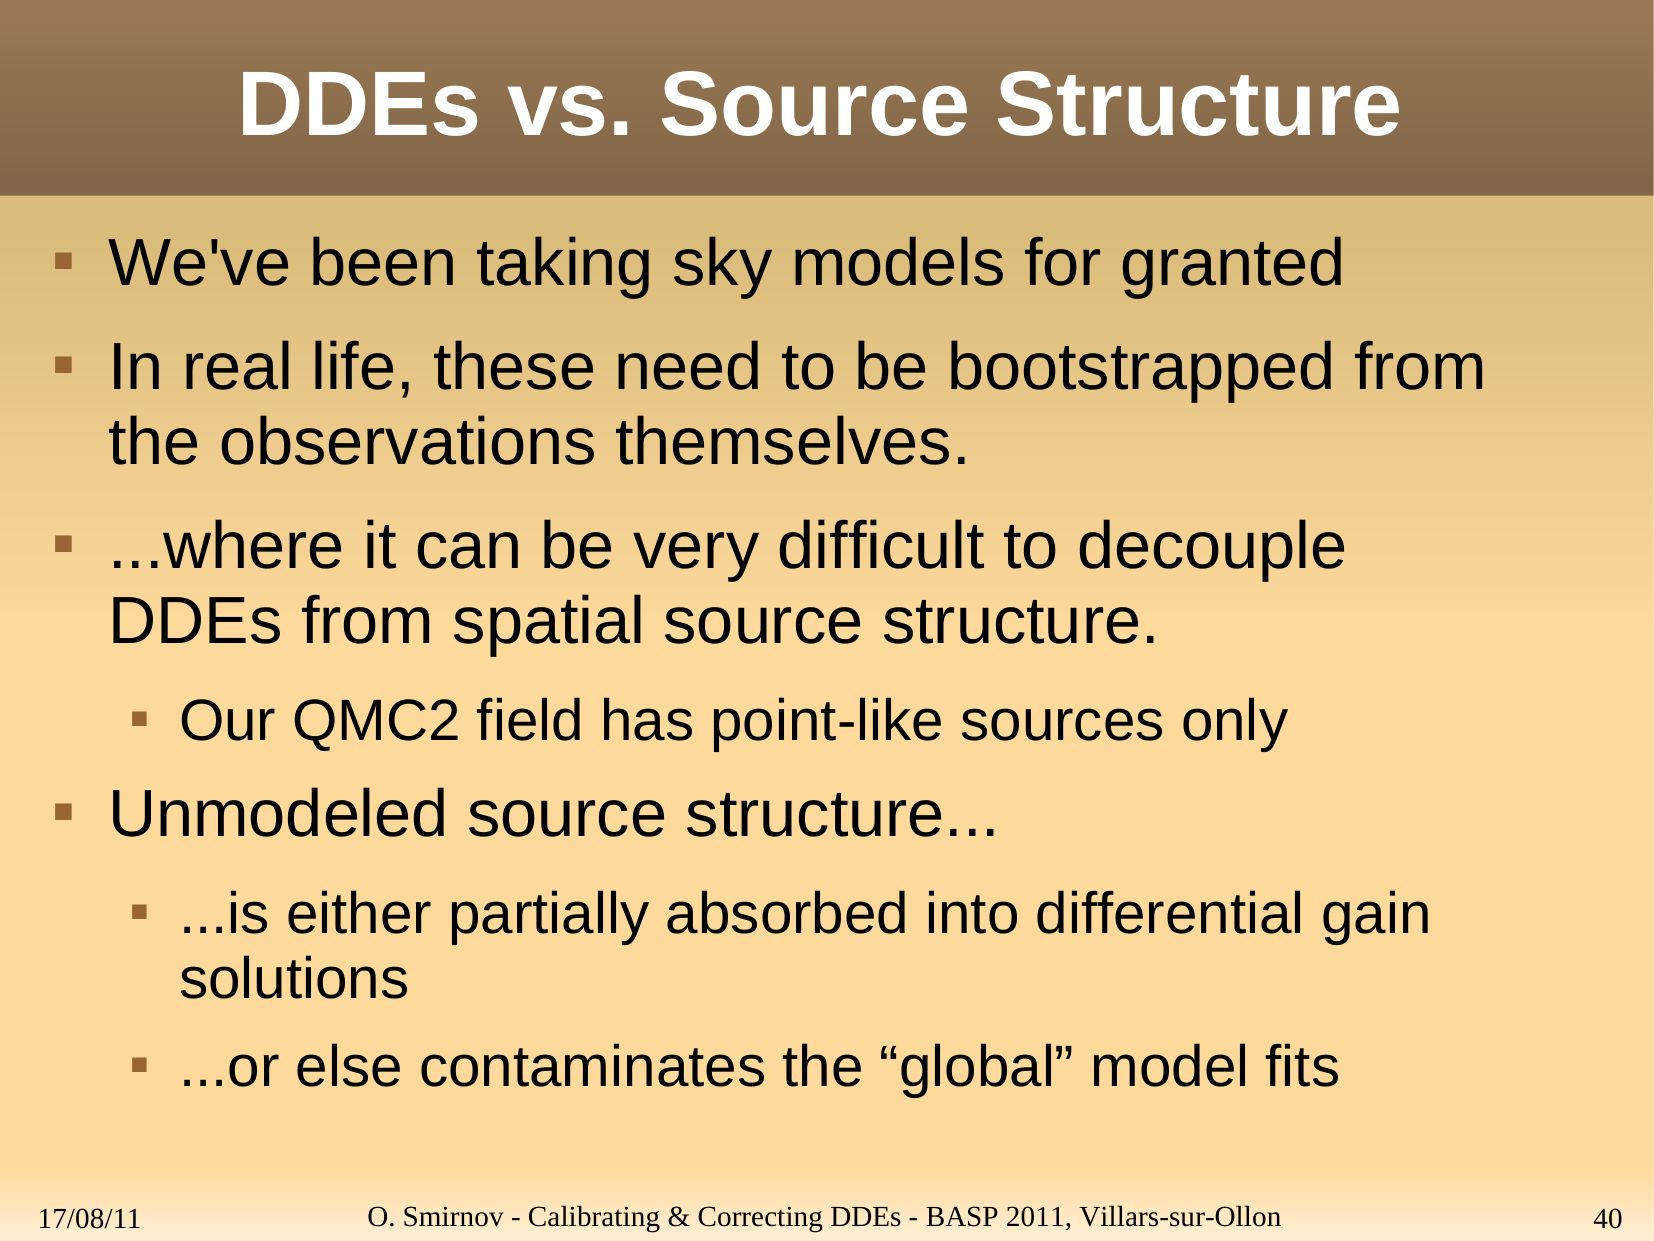

# DDEs vs. Source Structure
We've been taking sky models for granted
In real life, these need to be bootstrapped from the observations themselves.
...where it can be very difficult to decouple DDEs from spatial source structure.
Our QMC2 field has point-like sources only
Unmodeled source structure...
...is either partially absorbed into differential gain solutions
...or else contaminates the “global” model fits
O. Smirnov - Calibrating & Correcting DDEs - BASP 2011, Villars-sur-Ollon
17/08/11
40